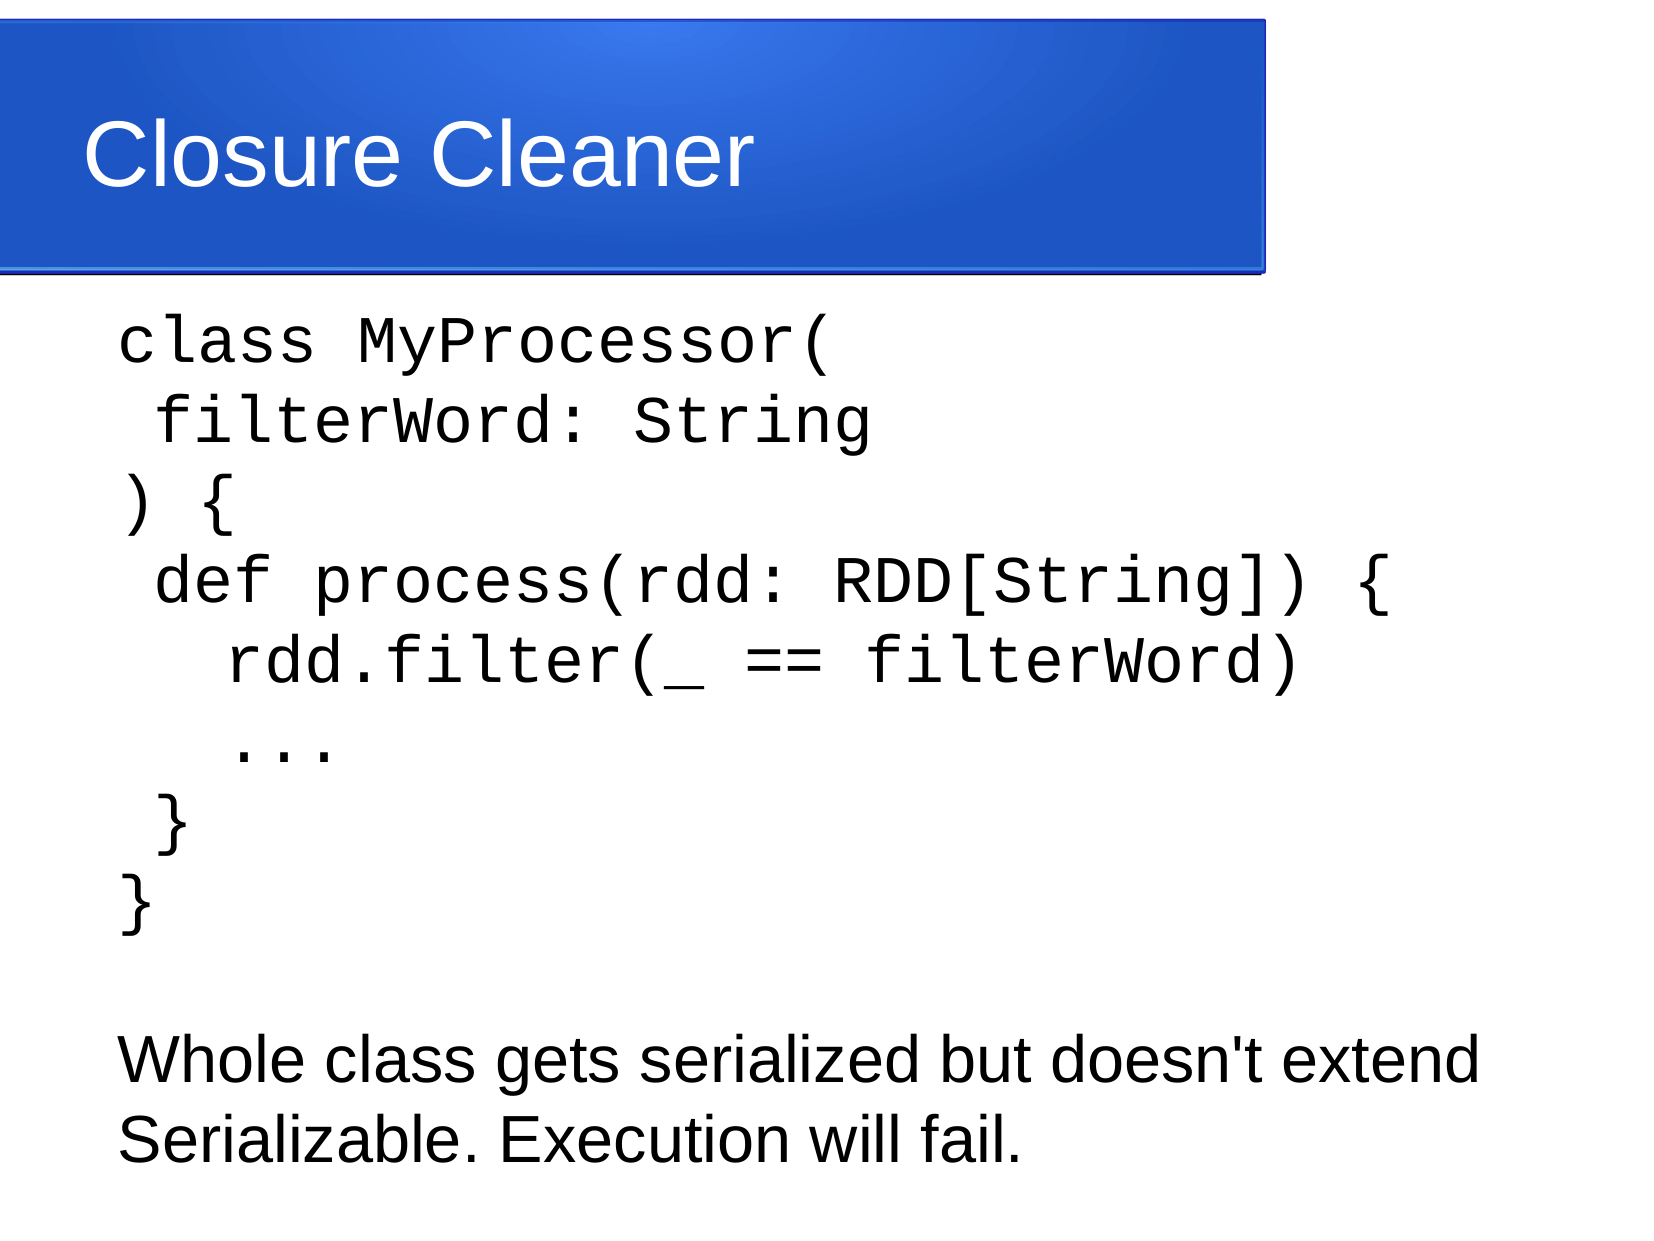

Closure Cleaner
class MyProcessor(
filterWord: String
) {
def process(rdd: RDD[String]) {
rdd.filter(_ == filterWord)
...
}
}
Whole class gets serialized but doesn't extend Serializable. Execution will fail.